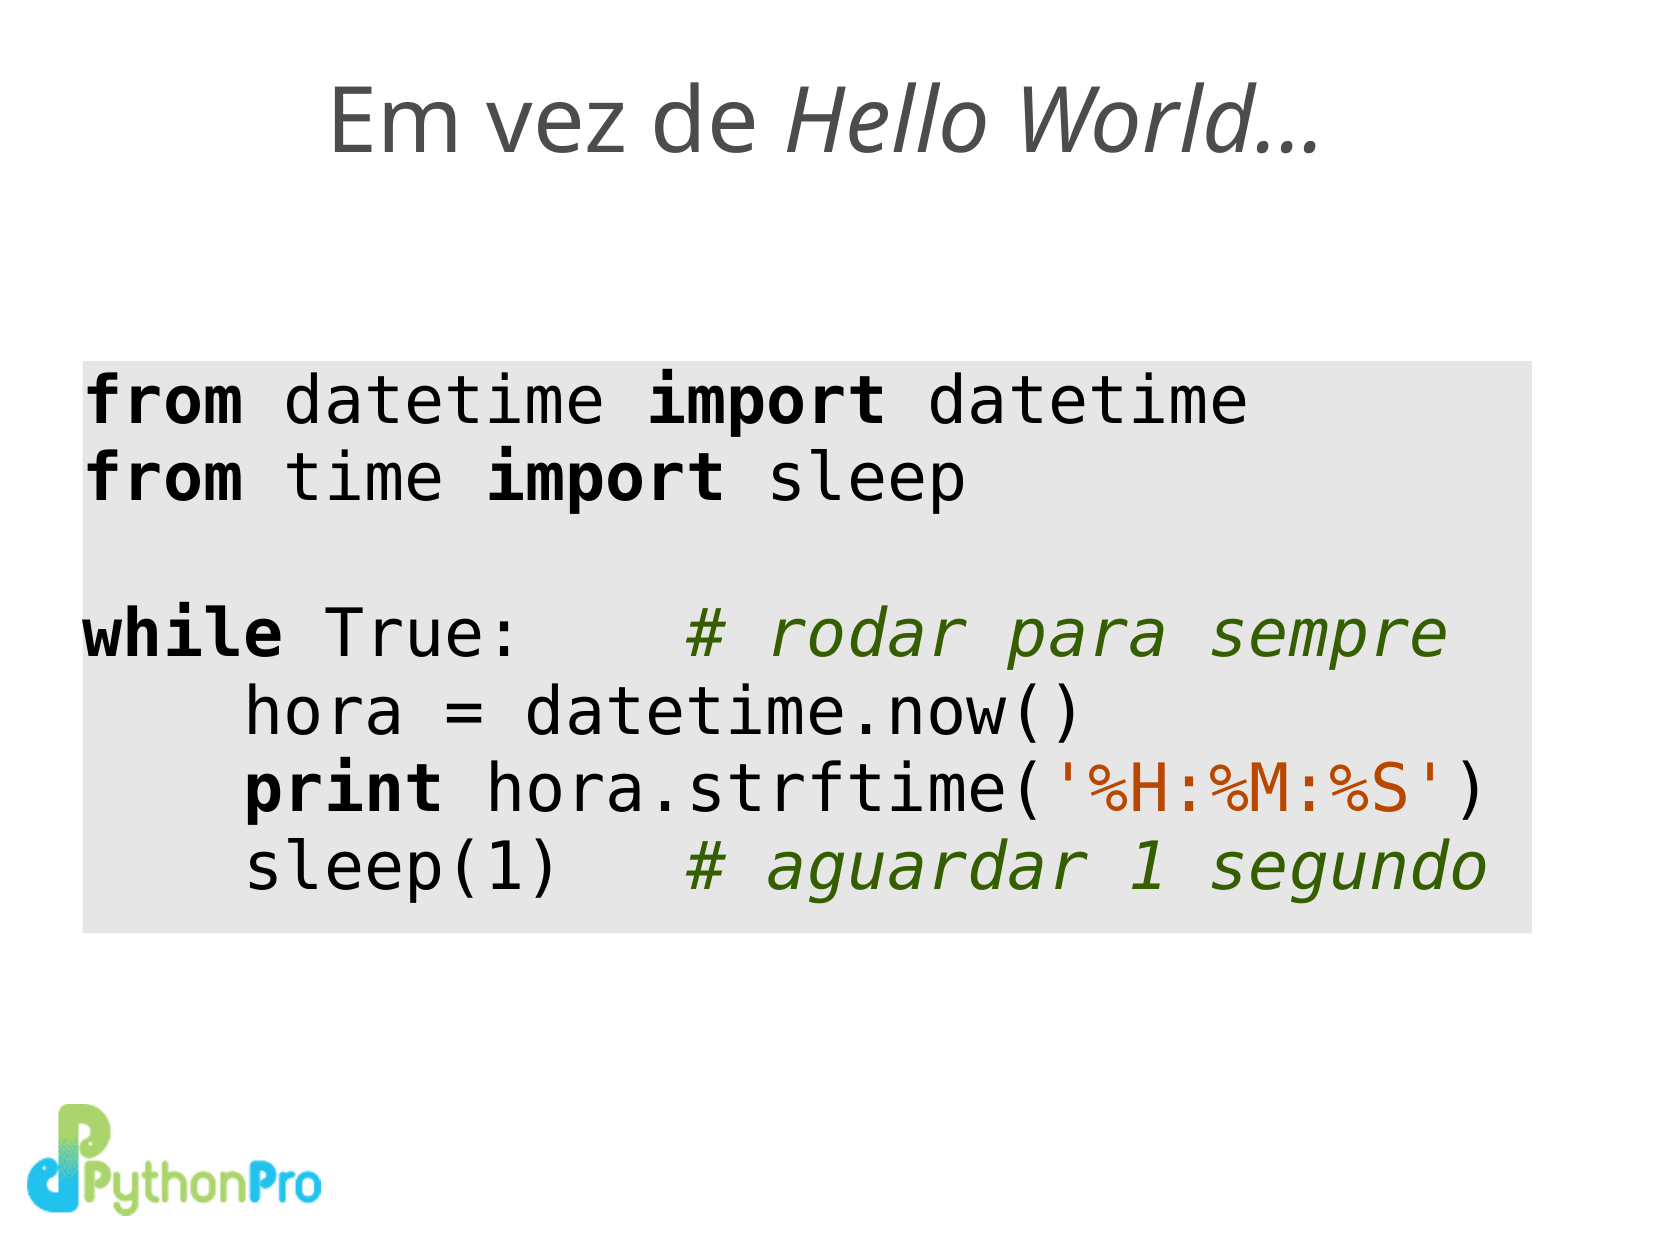

# Em vez de Hello World...
from datetime import datetime
from time import sleep
while True: # rodar para sempre
 hora = datetime.now()
 print hora.strftime('%H:%M:%S')
 sleep(1) # aguardar 1 segundo